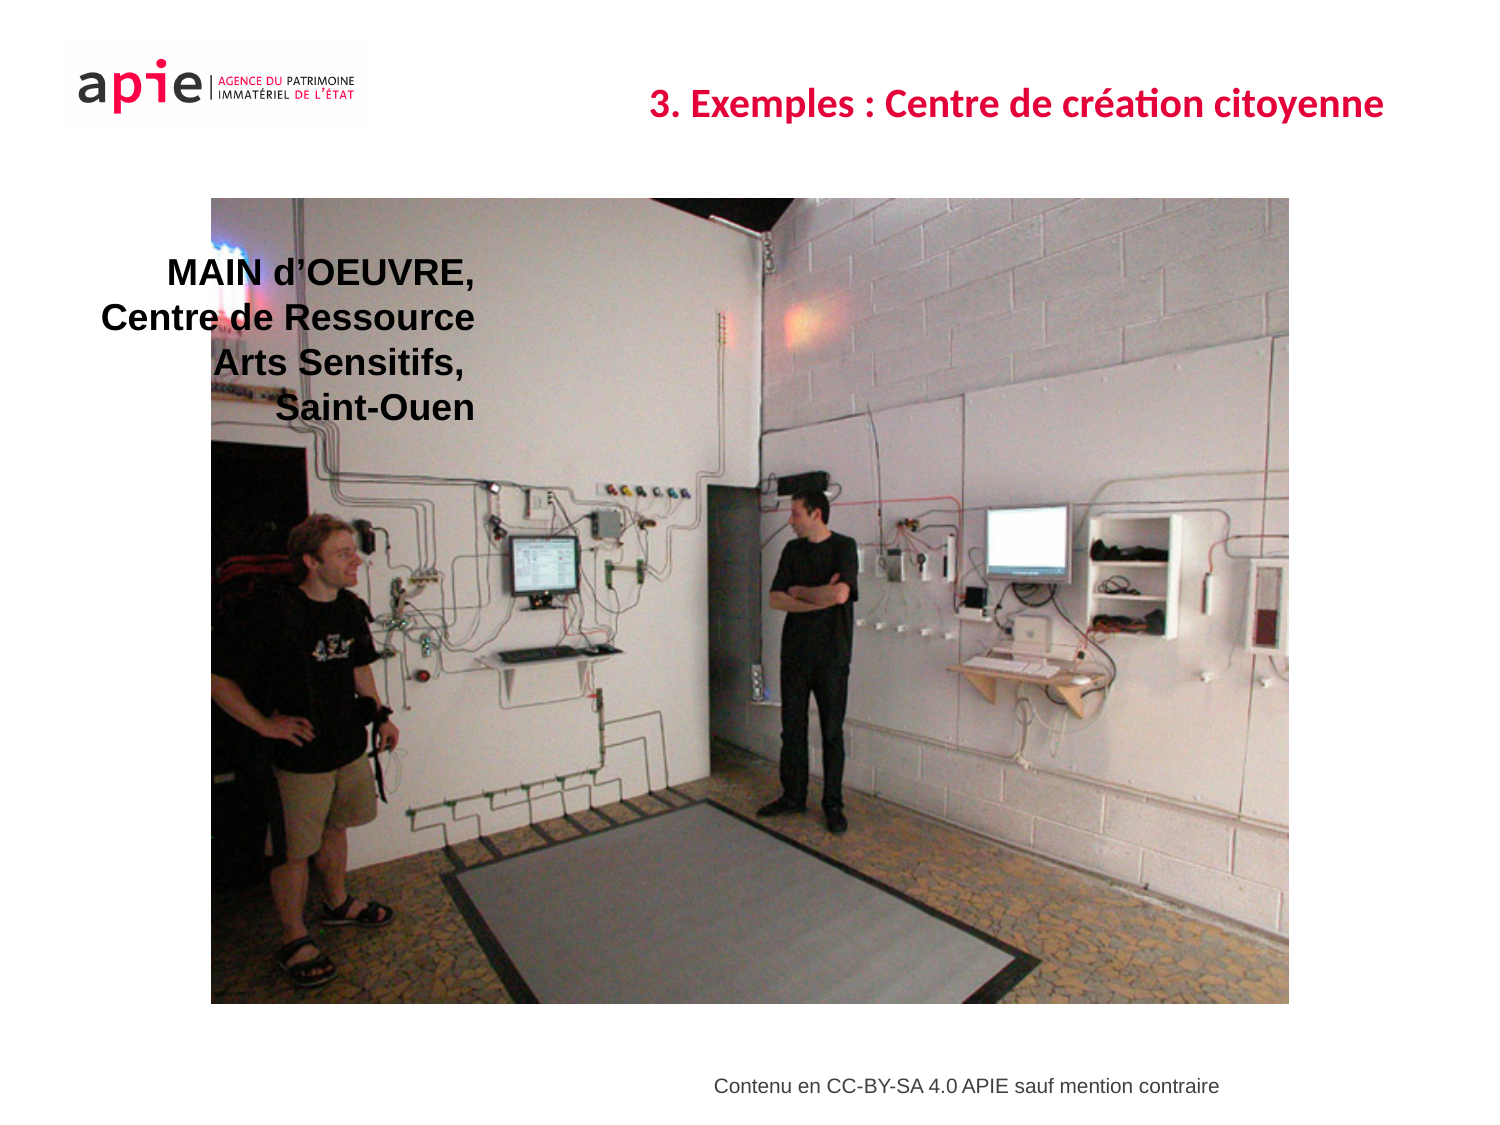

# 3. Exemples : Centre de création citoyenne
MAIN d’OEUVRE, Centre de Ressource Arts Sensitifs,
Saint-Ouen